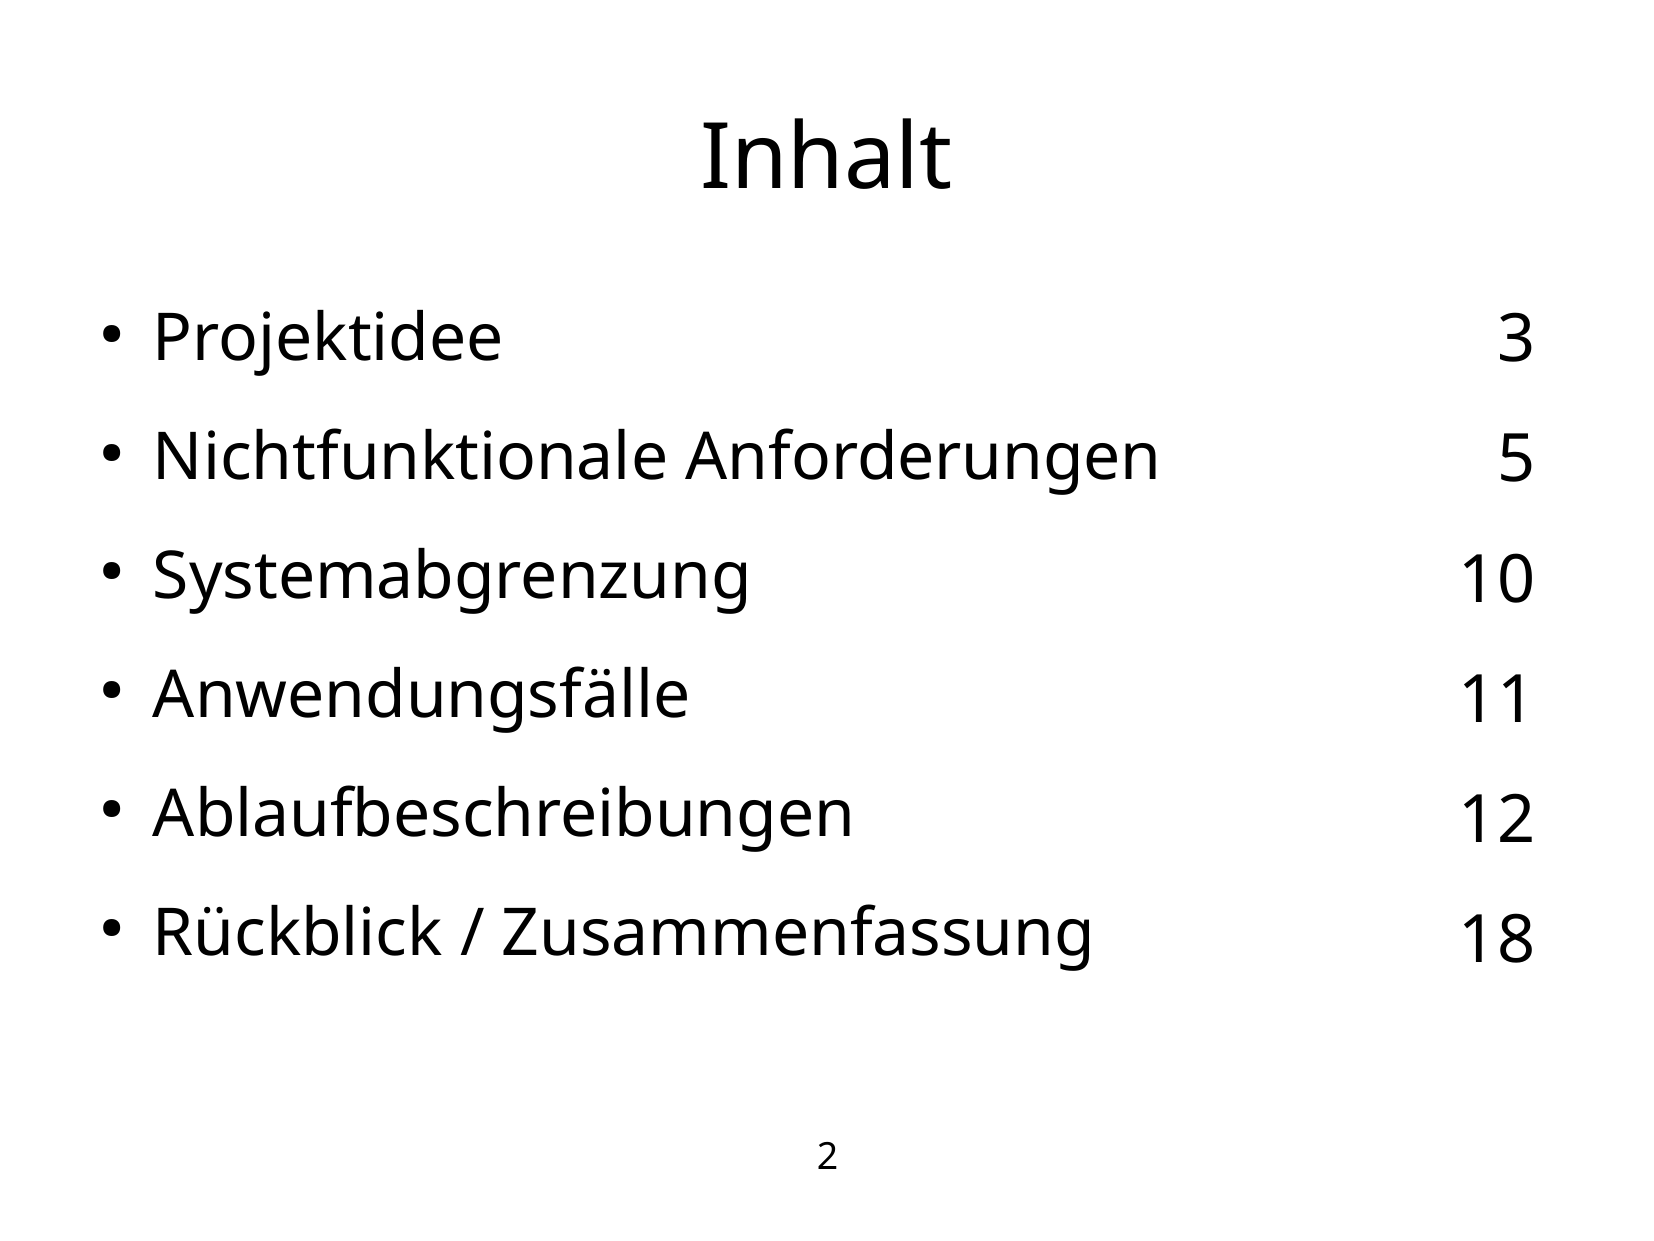

# Inhalt
Projektidee
Nichtfunktionale Anforderungen
Systemabgrenzung
Anwendungsfälle
Ablaufbeschreibungen
Rückblick / Zusammenfassung
3
5
10
11
12
18